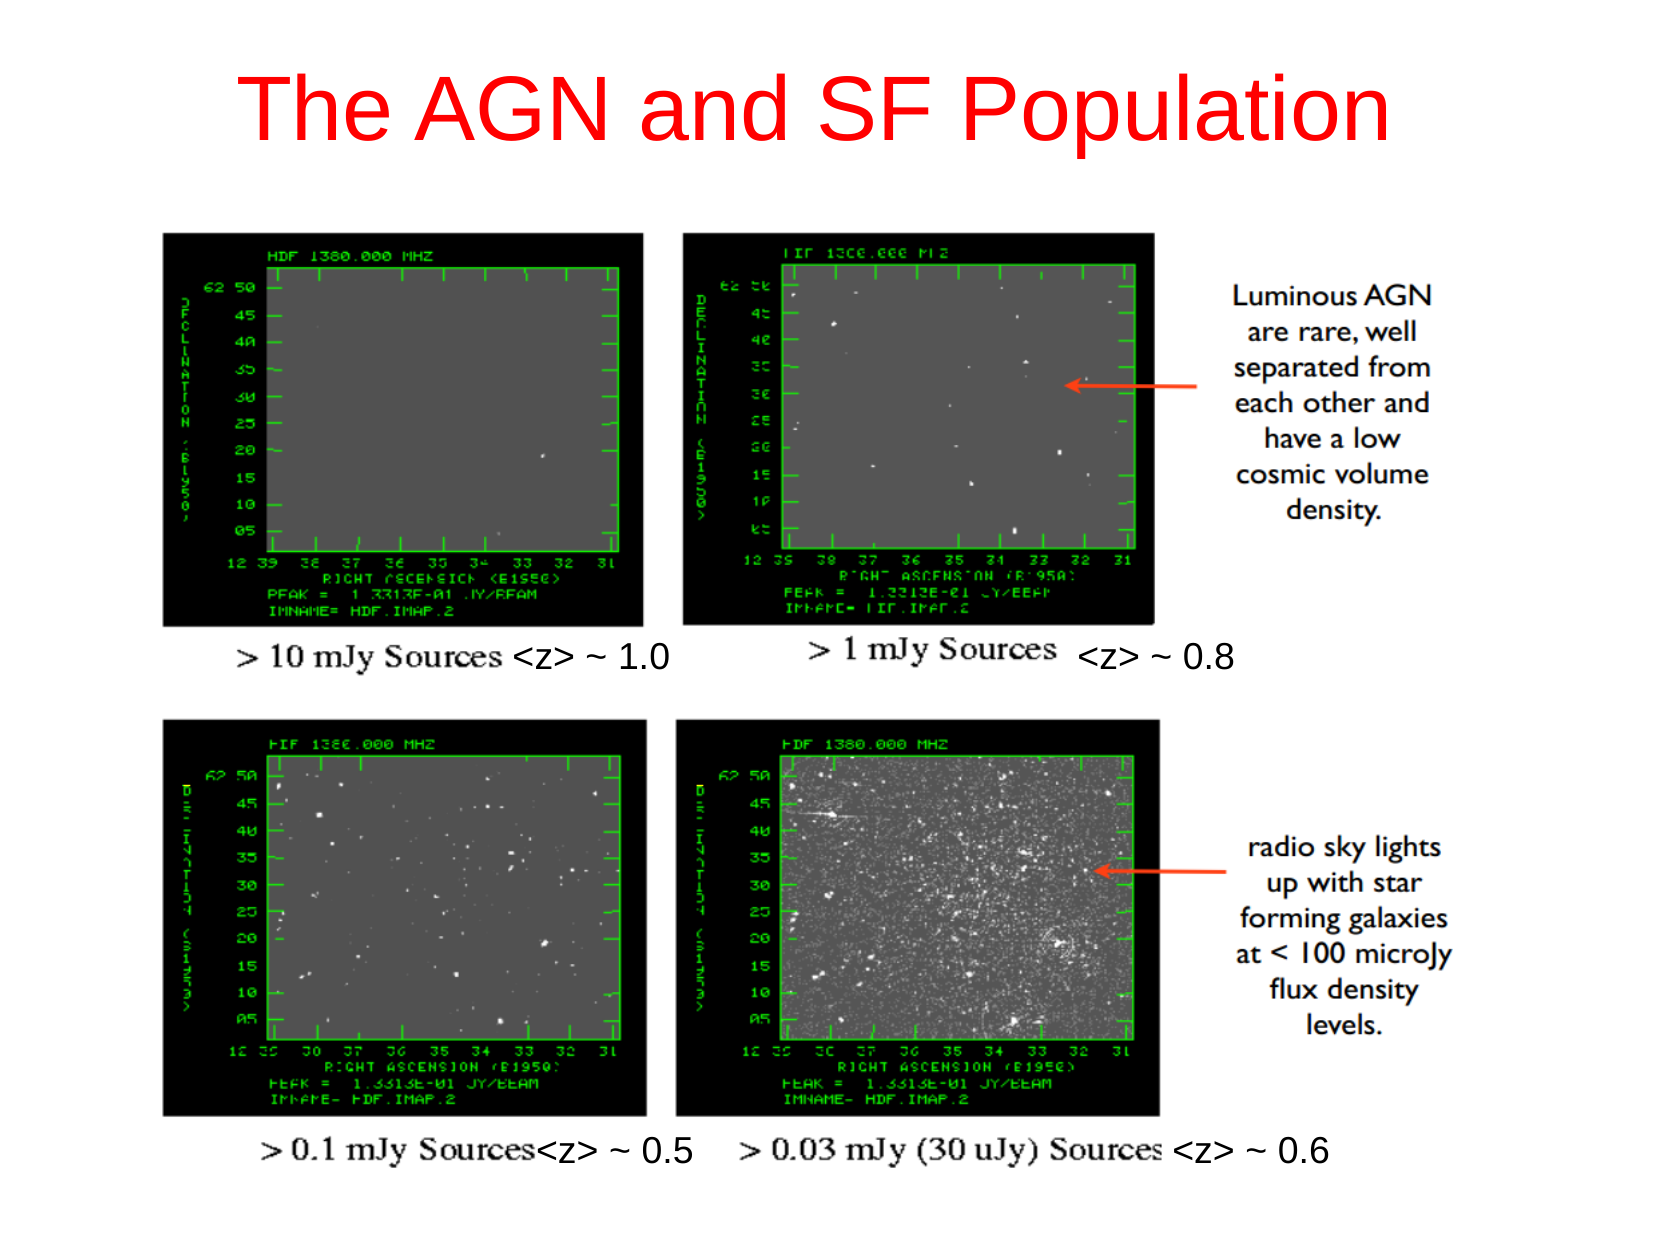

# The AGN and SF Population
<z> ~ 1.0
<z> ~ 0.8
<z> ~ 0.5
<z> ~ 0.6